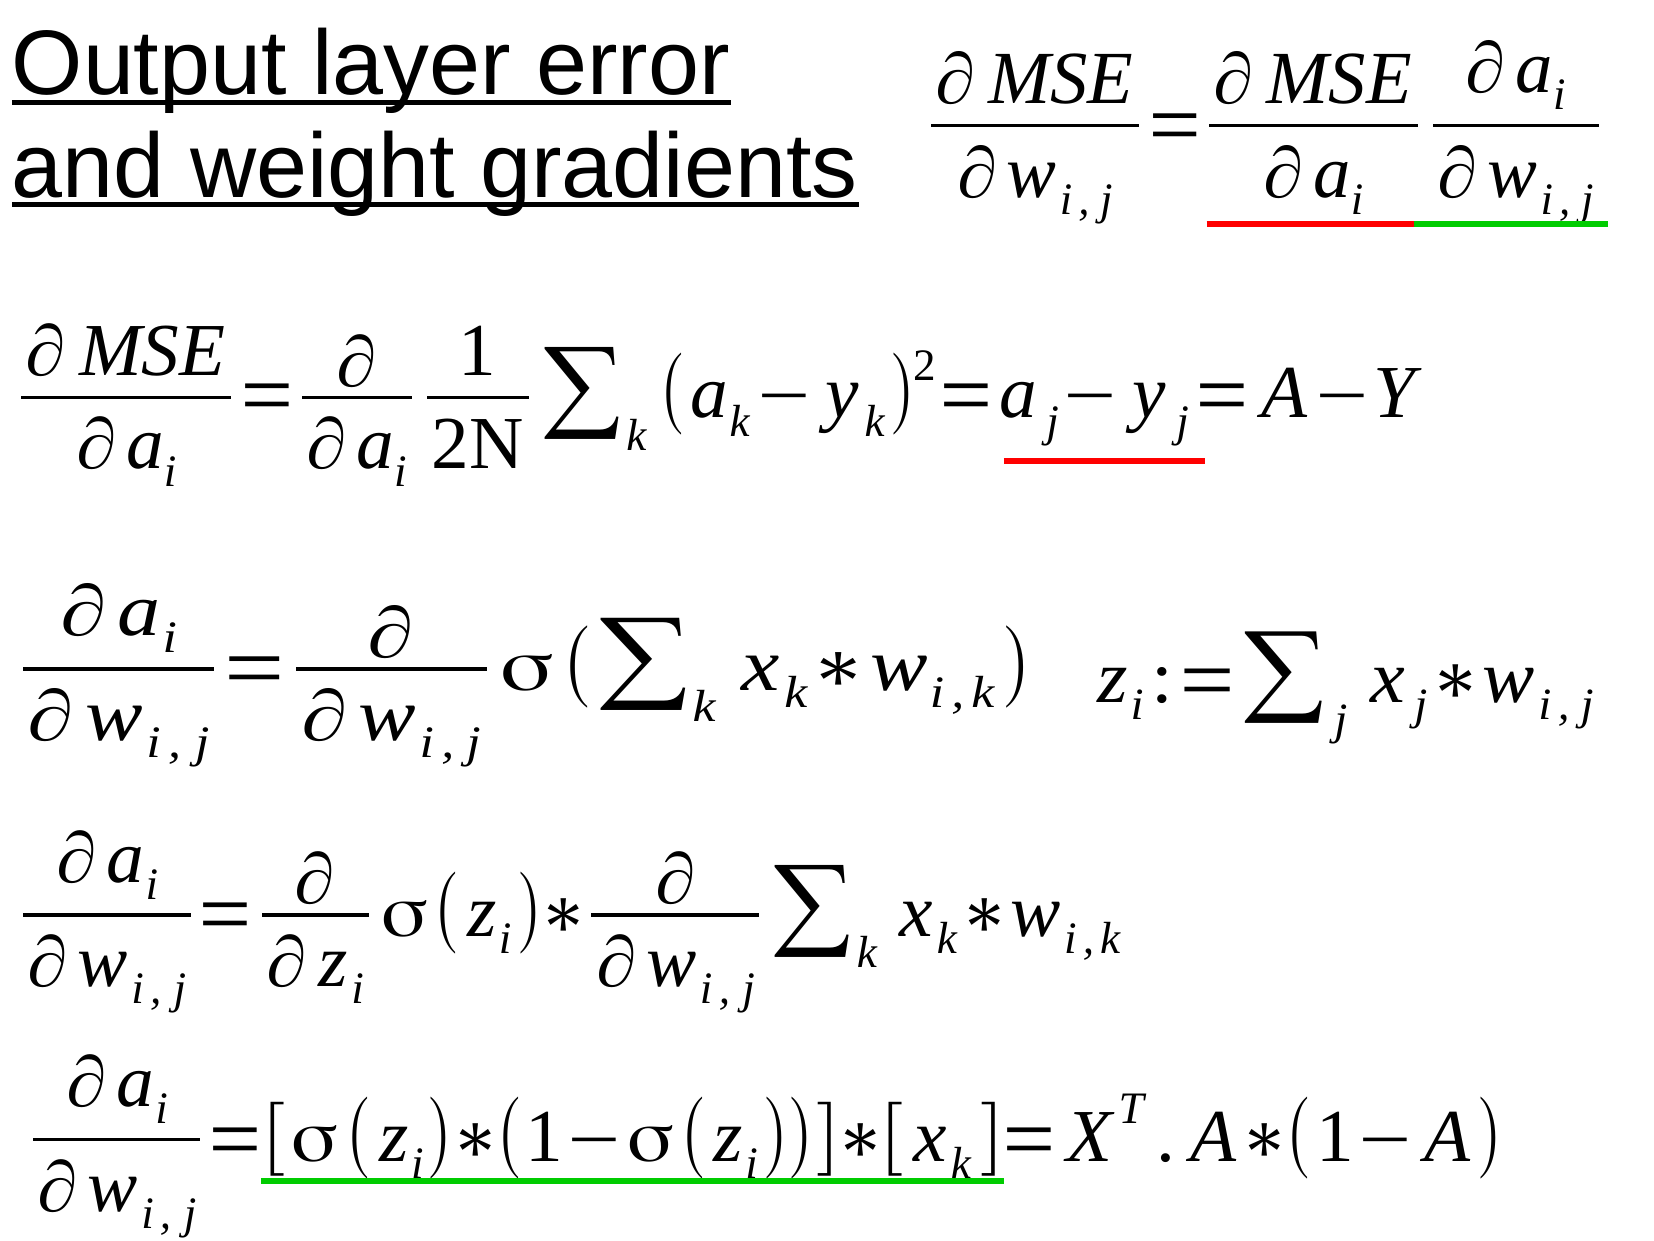

# Output layer error and weight gradients